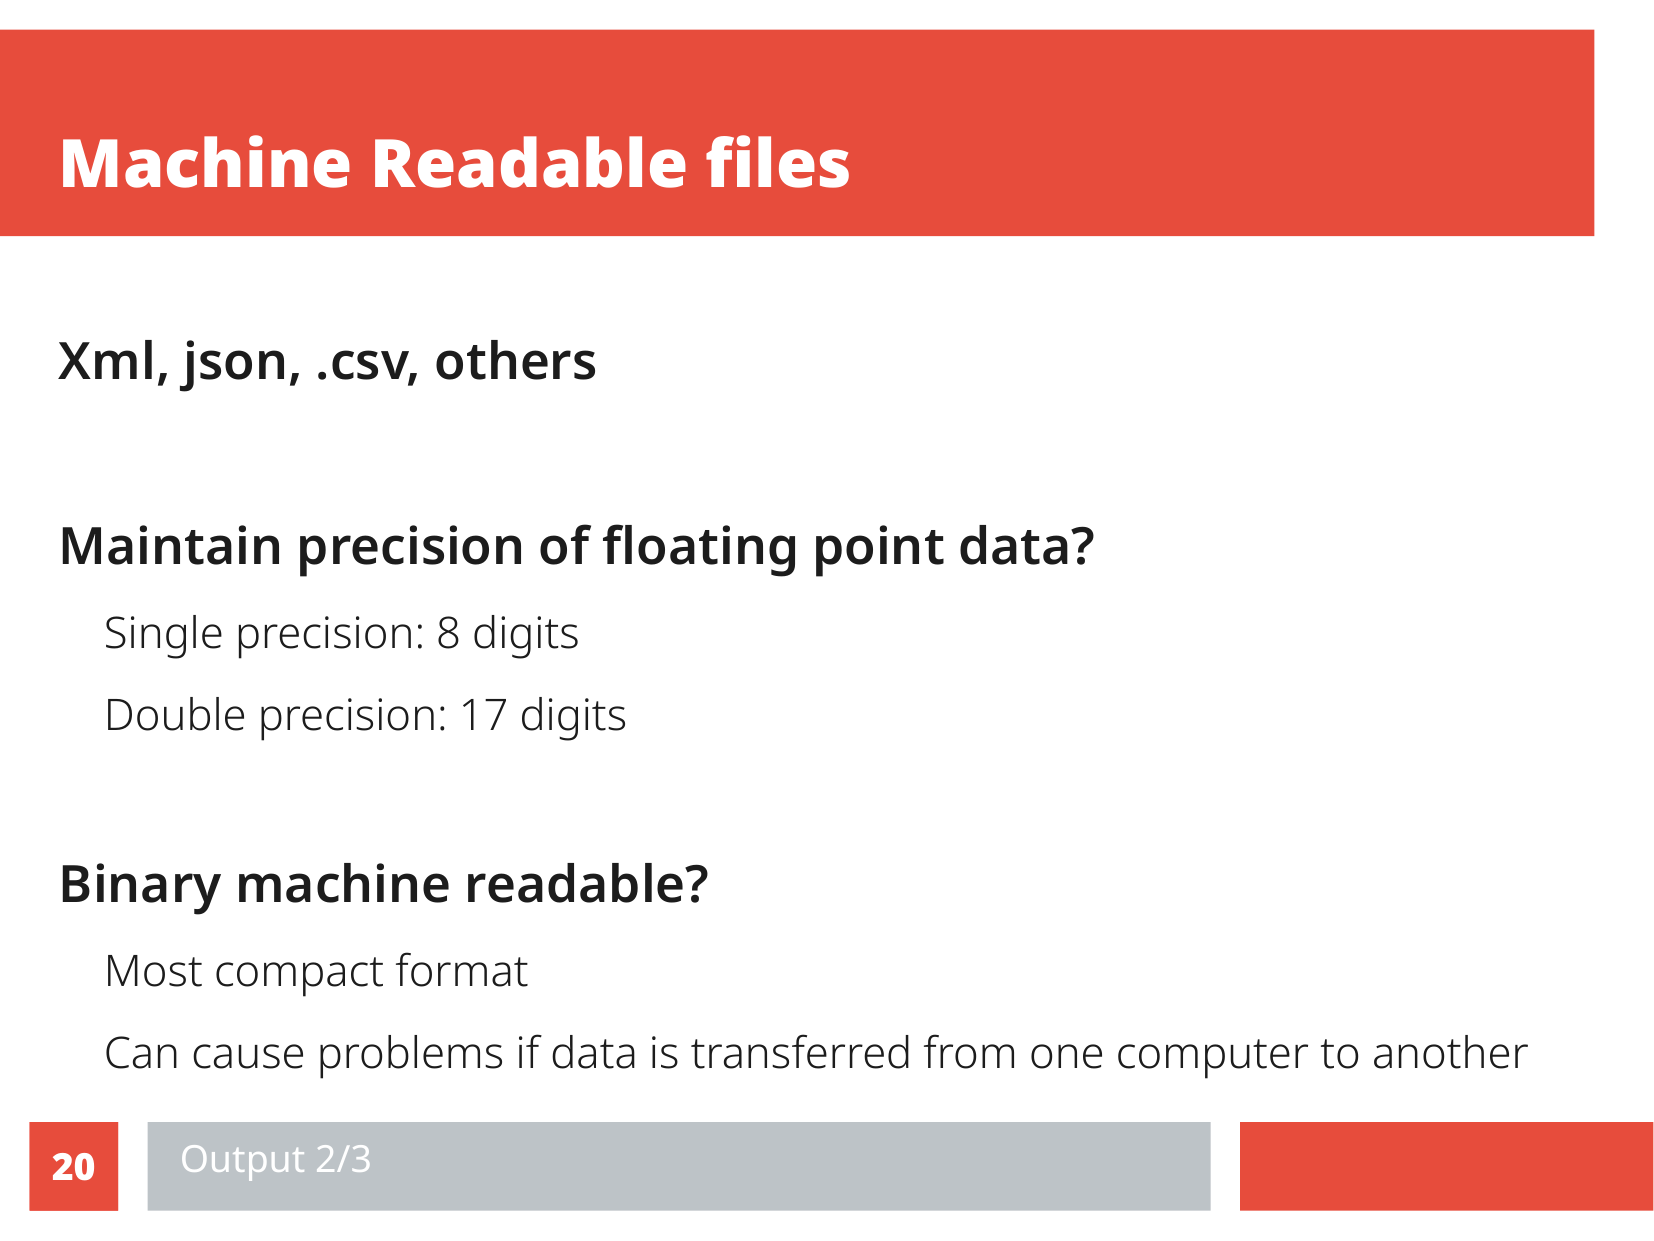

# Machine Readable files
Xml, json, .csv, others
Maintain precision of floating point data?
Single precision: 8 digits
Double precision: 17 digits
Binary machine readable?
Most compact format
Can cause problems if data is transferred from one computer to another
20
Output 2/3